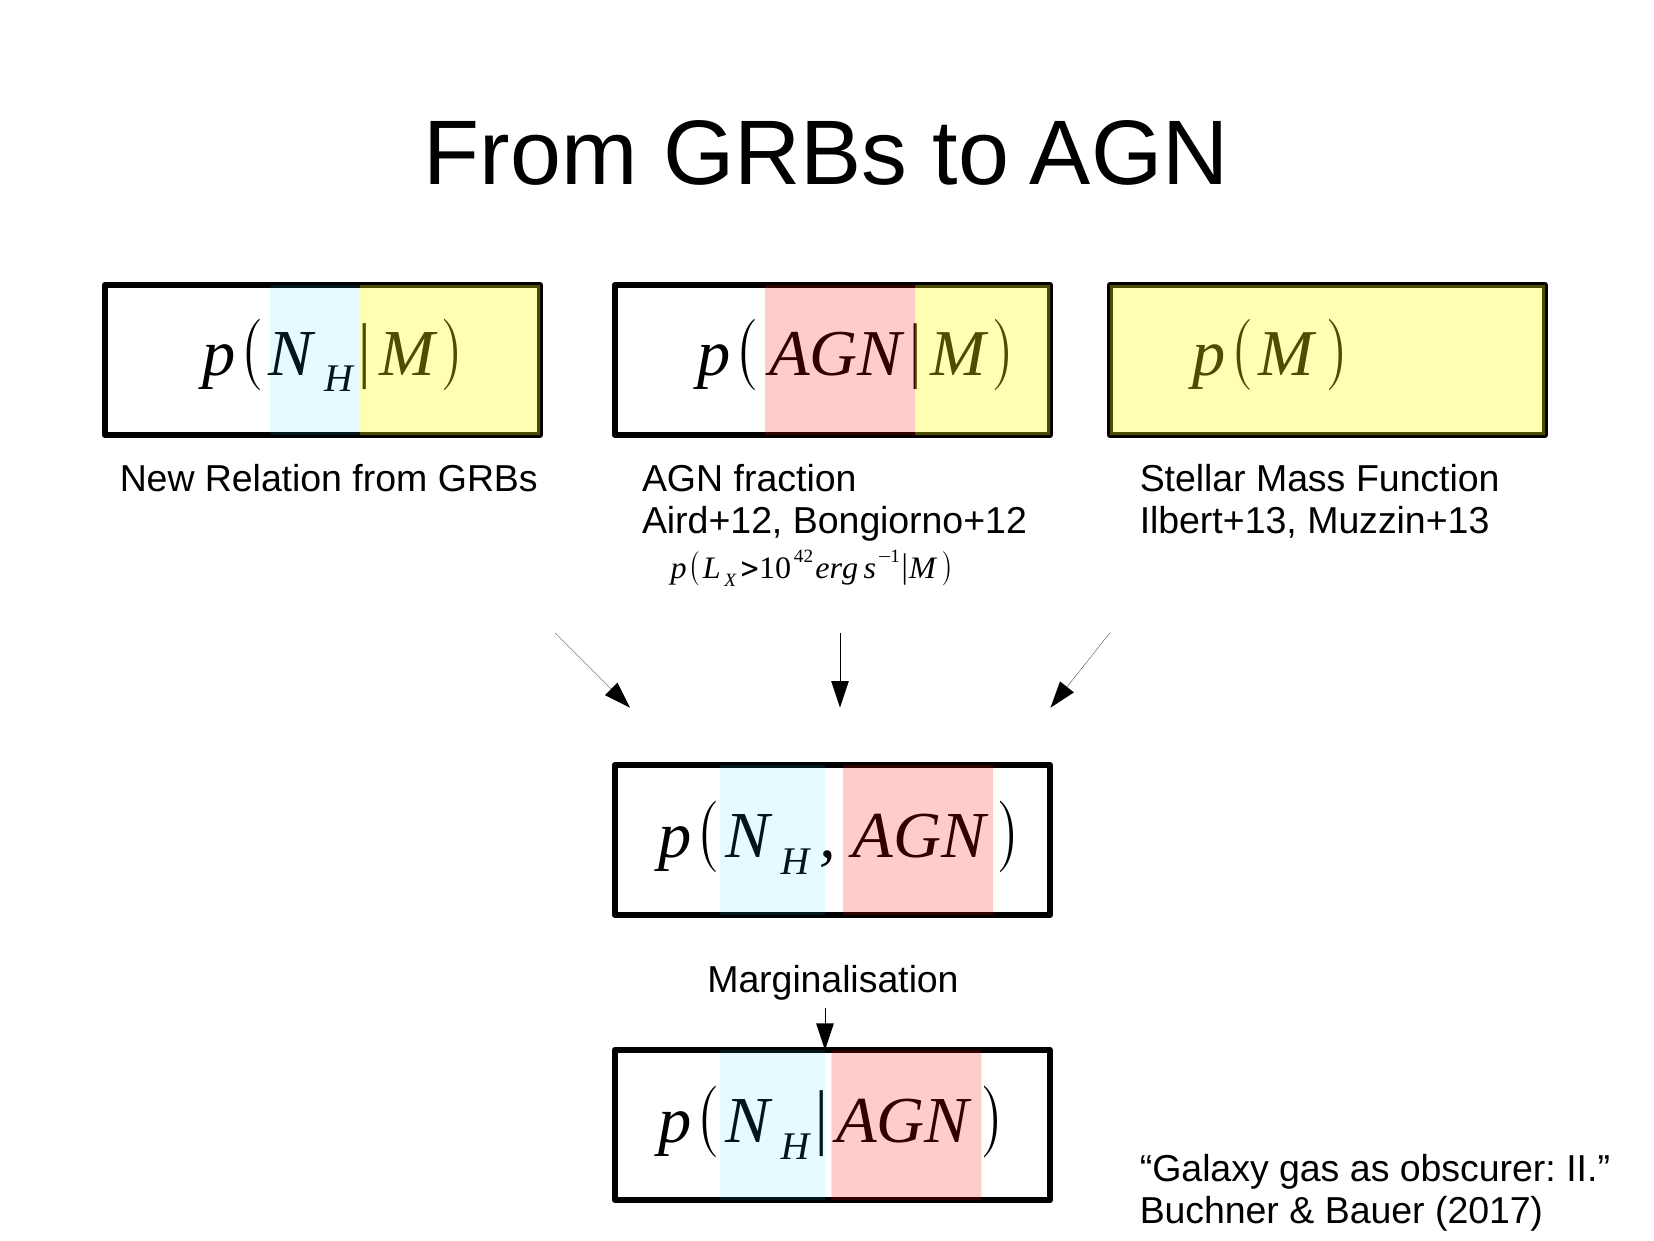

# From GRBs to AGN
New Relation from GRBs
AGN fraction
Aird+12, Bongiorno+12
Stellar Mass Function
Ilbert+13, Muzzin+13
Marginalisation
“Galaxy gas as obscurer: II.”
Buchner & Bauer (2017)